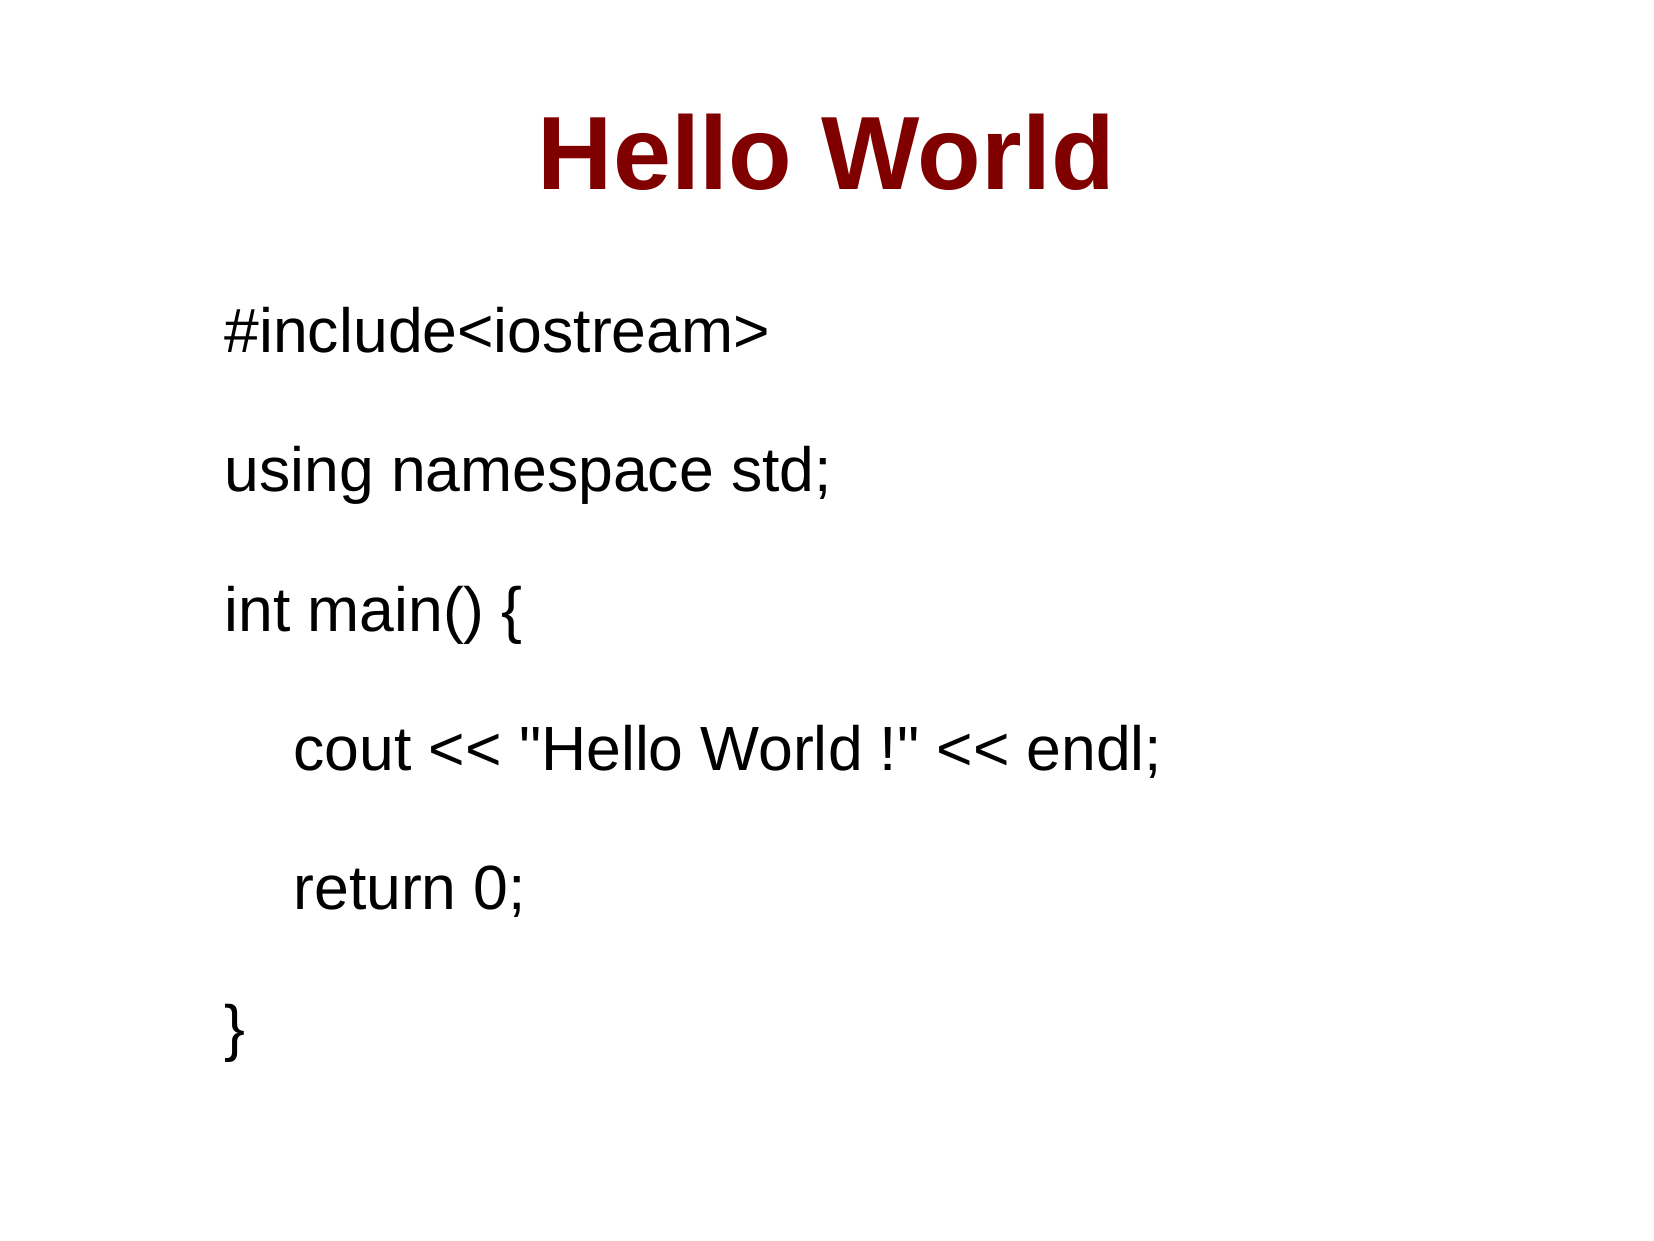

# Hello World
#include<iostream>
using namespace std;
int main() {
 cout << "Hello World !" << endl;
 return 0;
}